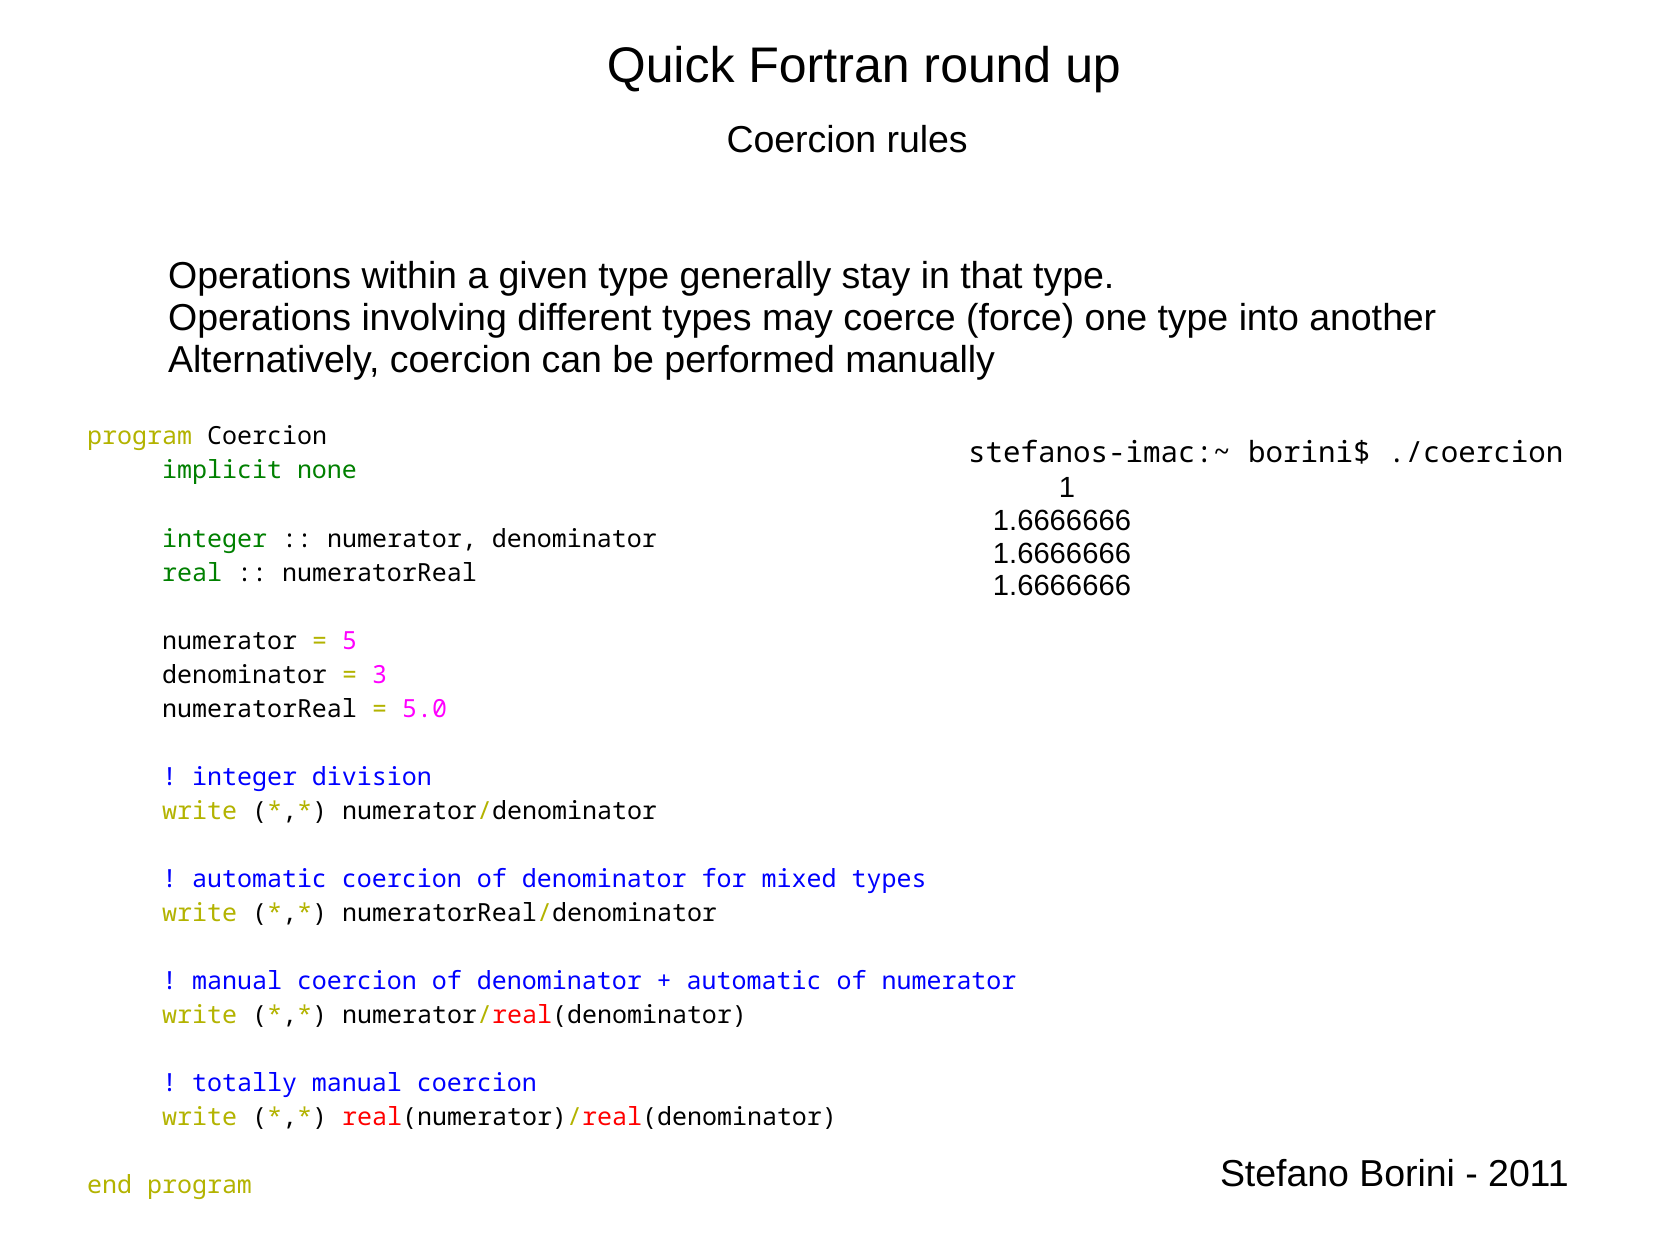

Coercion rules
Operations within a given type generally stay in that type.
Operations involving different types may coerce (force) one type into another
Alternatively, coercion can be performed manually
program Coercion
	implicit none
	integer :: numerator, denominator
	real :: numeratorReal
 numerator = 5
 denominator = 3
	numeratorReal = 5.0
	! integer division
 write (*,*) numerator/denominator
	! automatic coercion of denominator for mixed types
	write (*,*) numeratorReal/denominator
	! manual coercion of denominator + automatic of numerator
 write (*,*) numerator/real(denominator)
	! totally manual coercion
 write (*,*) real(numerator)/real(denominator)
end program
stefanos-imac:~ borini$ ./coercion
 1
 1.6666666
 1.6666666
 1.6666666